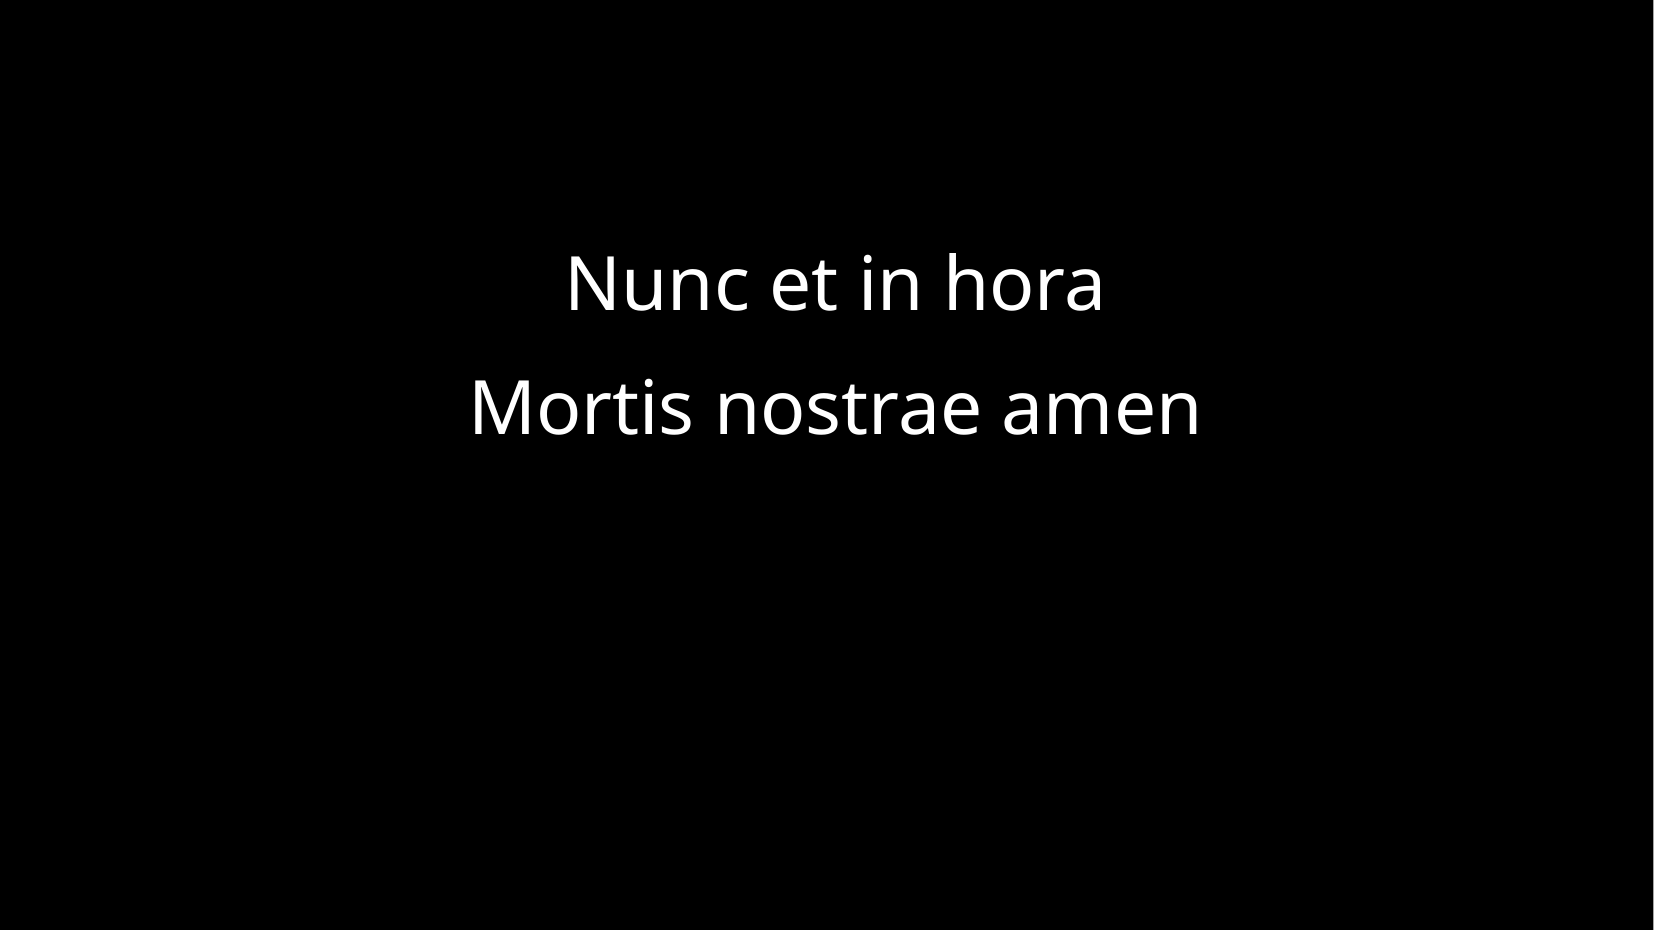

#
Nunc et in hora
Mortis nostrae amen